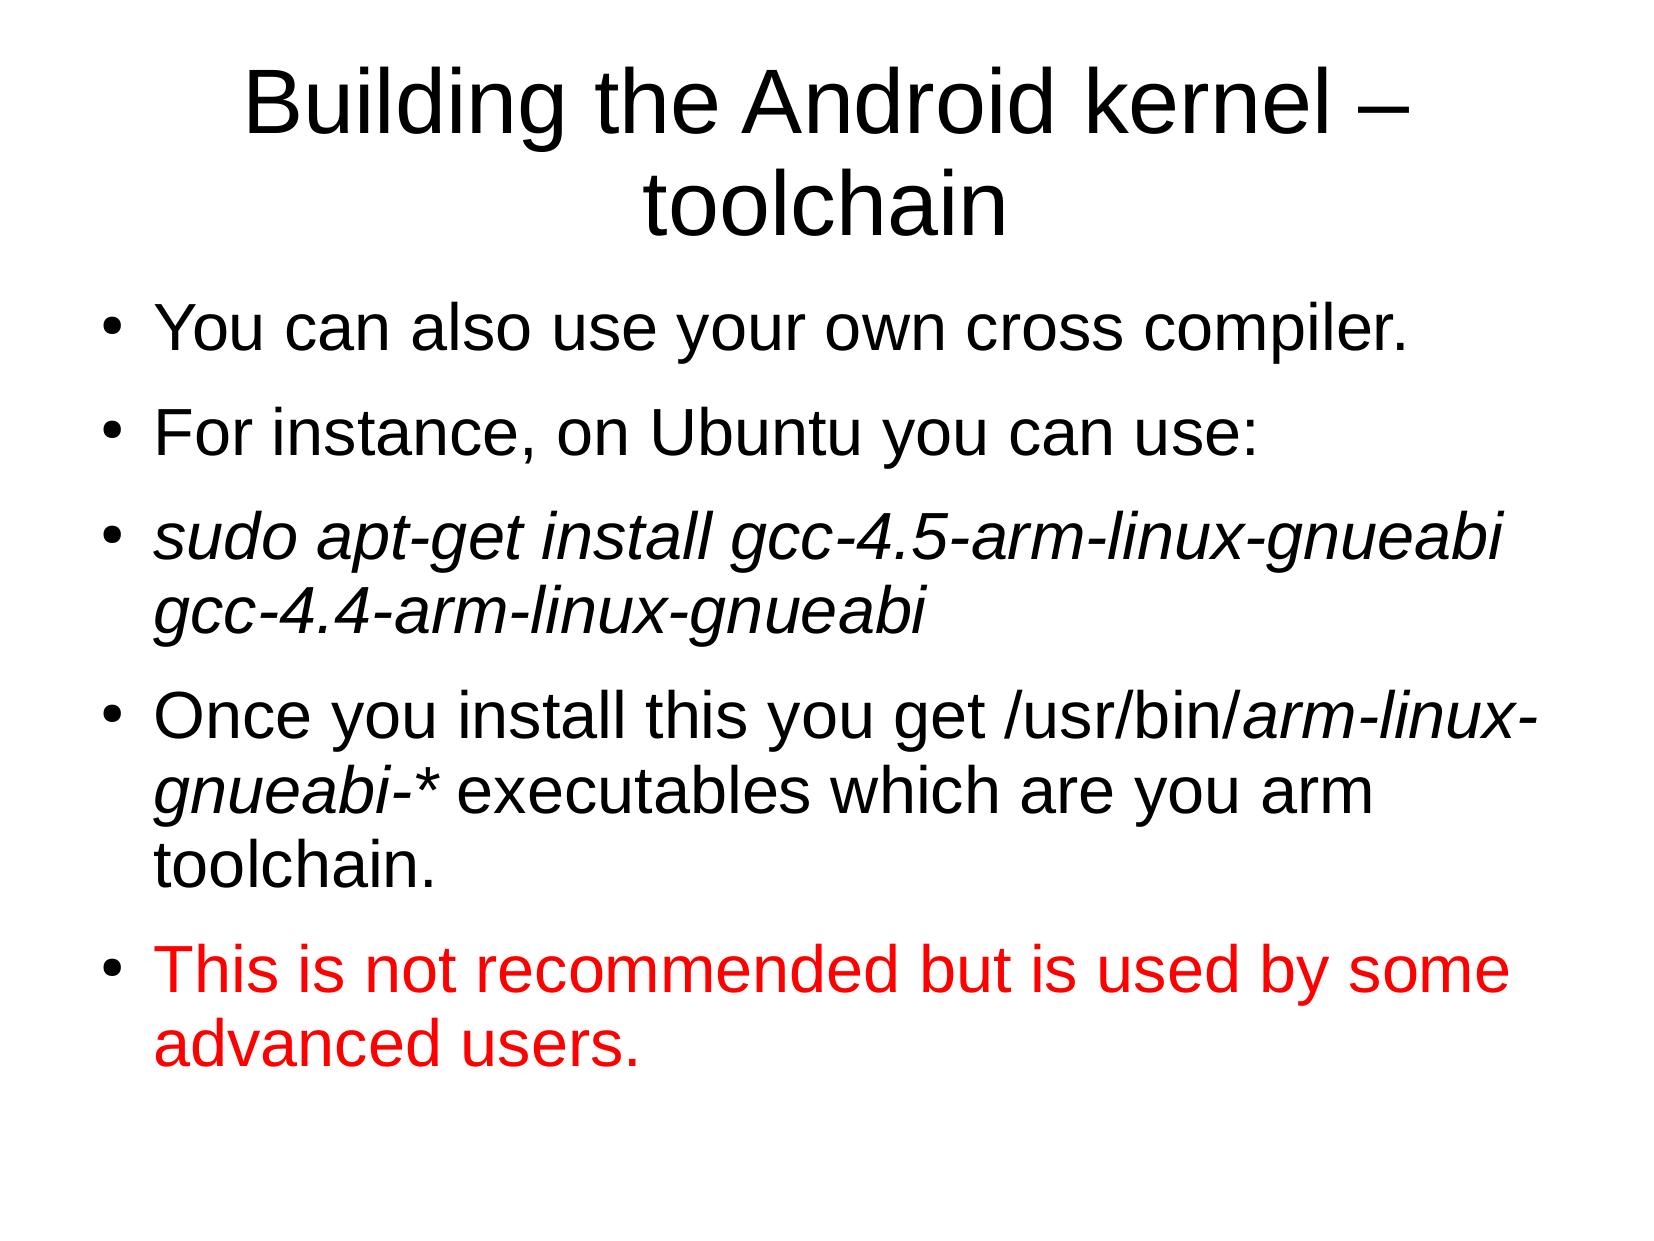

# Building the Android kernel – toolchain
You can also use your own cross compiler.
For instance, on Ubuntu you can use:
sudo apt-get install gcc-4.5-arm-linux-gnueabi gcc-4.4-arm-linux-gnueabi
Once you install this you get /usr/bin/arm-linux-gnueabi-* executables which are you arm toolchain.
This is not recommended but is used by some advanced users.